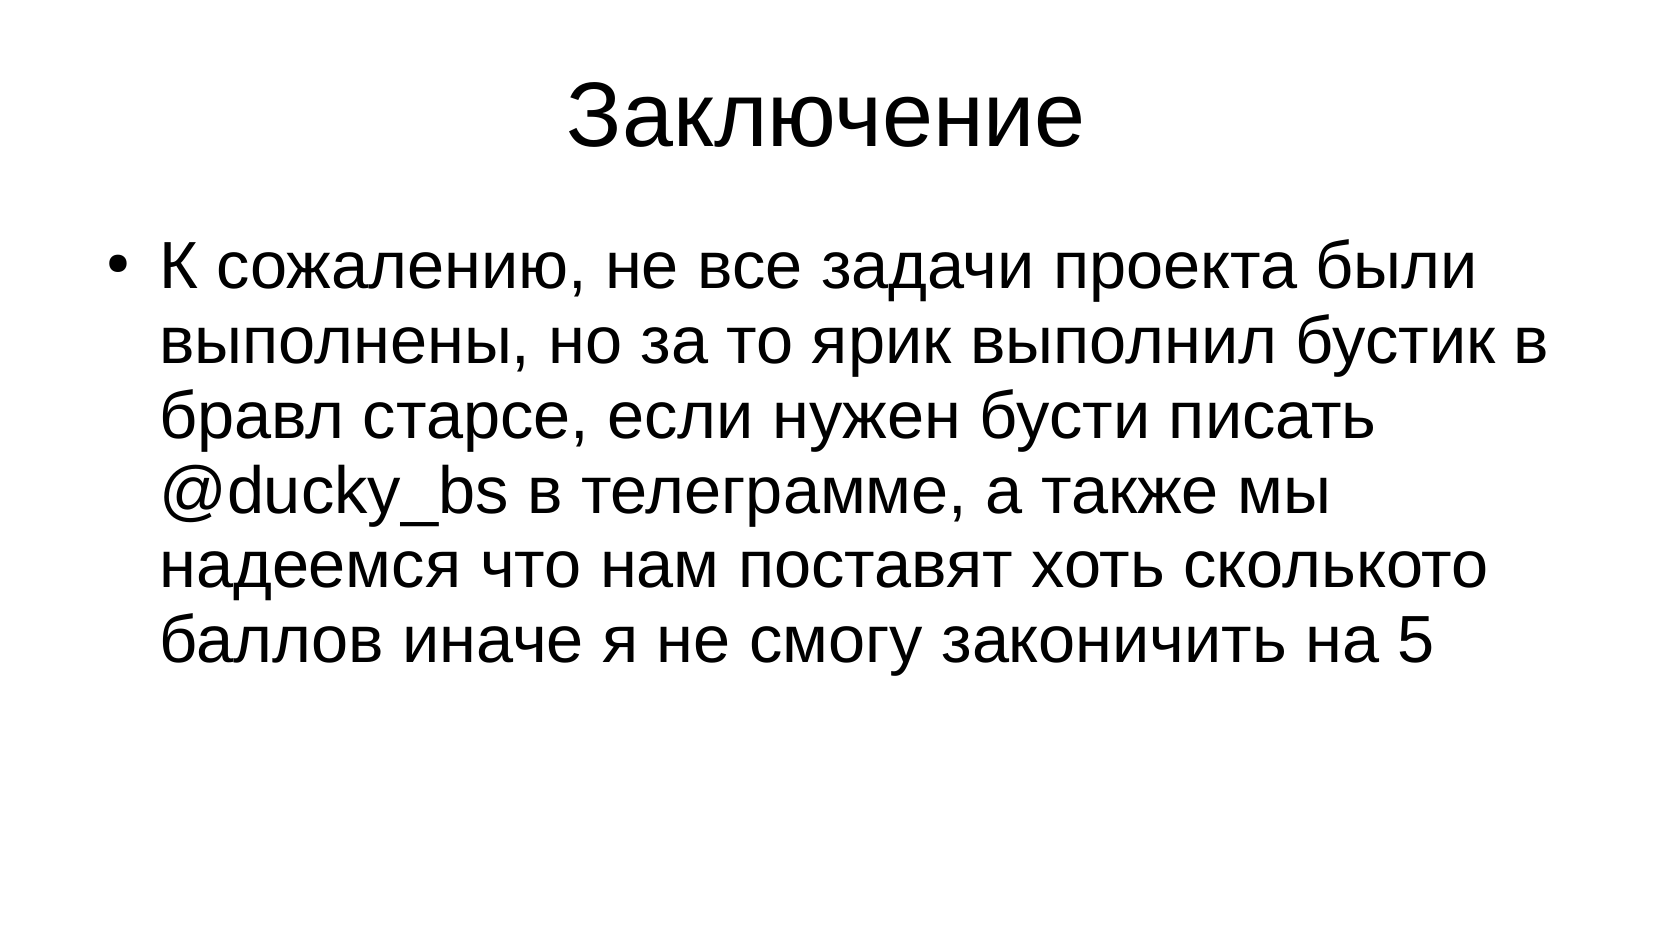

# Заключение
К сожалению, не все задачи проекта были выполнены, но за то ярик выполнил бустик в бравл старсе, если нужен бусти писать @ducky_bs в телеграмме, а также мы надеемся что нам поставят хоть сколькото баллов иначе я не смогу законичить на 5